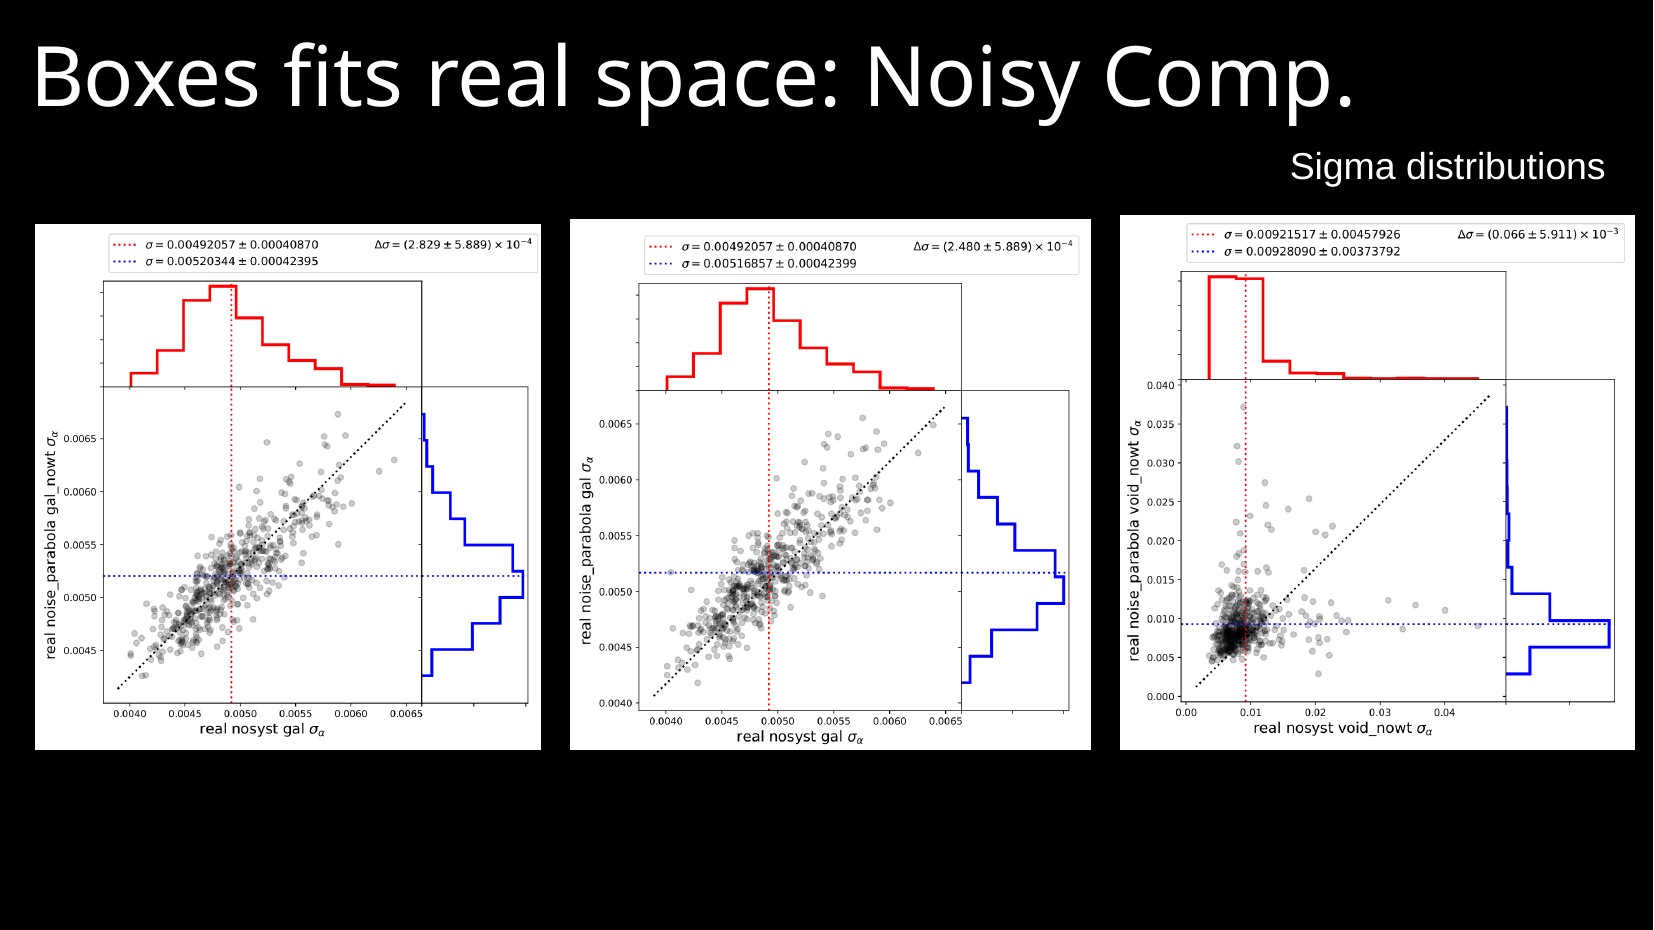

# Boxes fits real space: Noisy Comp.
Sigma distributions